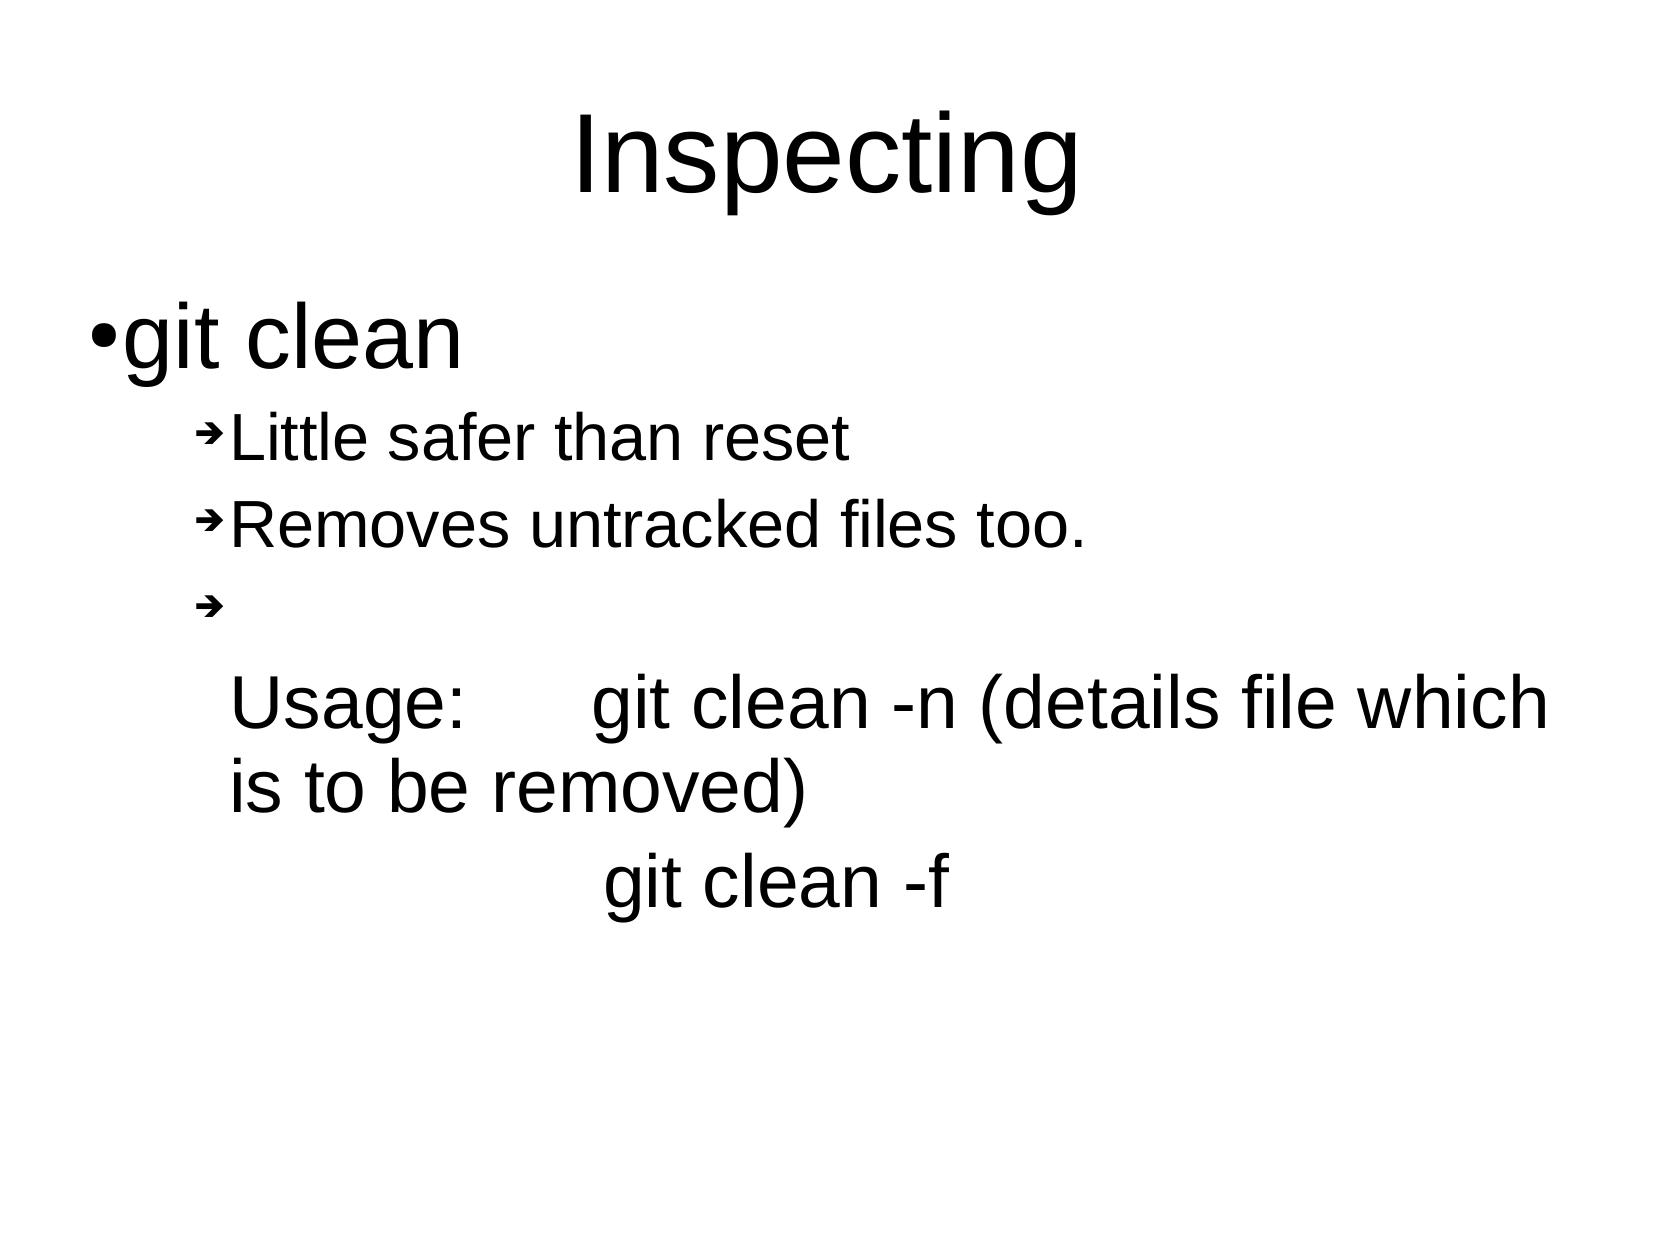

# Inspecting
git clean
Little safer than reset
Removes untracked files too.
Usage: git clean -n (details file which is to be removed)
 git clean -f